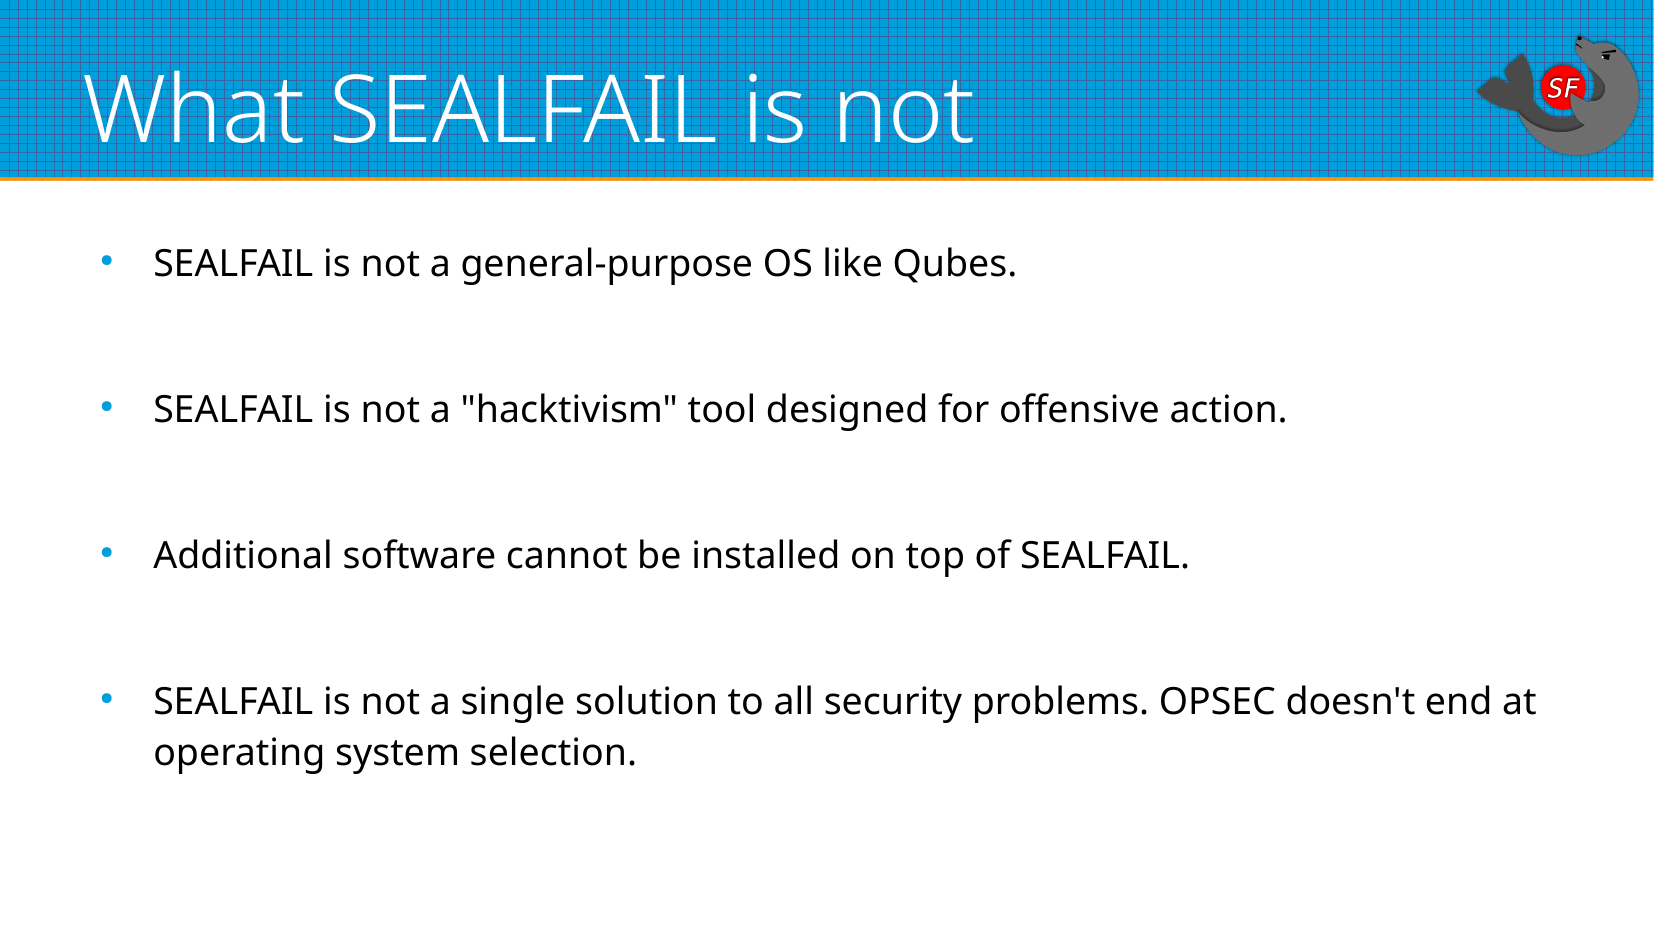

# What SEALFAIL is not
SEALFAIL is not a general-purpose OS like Qubes.
SEALFAIL is not a "hacktivism" tool designed for offensive action.
Additional software cannot be installed on top of SEALFAIL.
SEALFAIL is not a single solution to all security problems. OPSEC doesn't end at operating system selection.